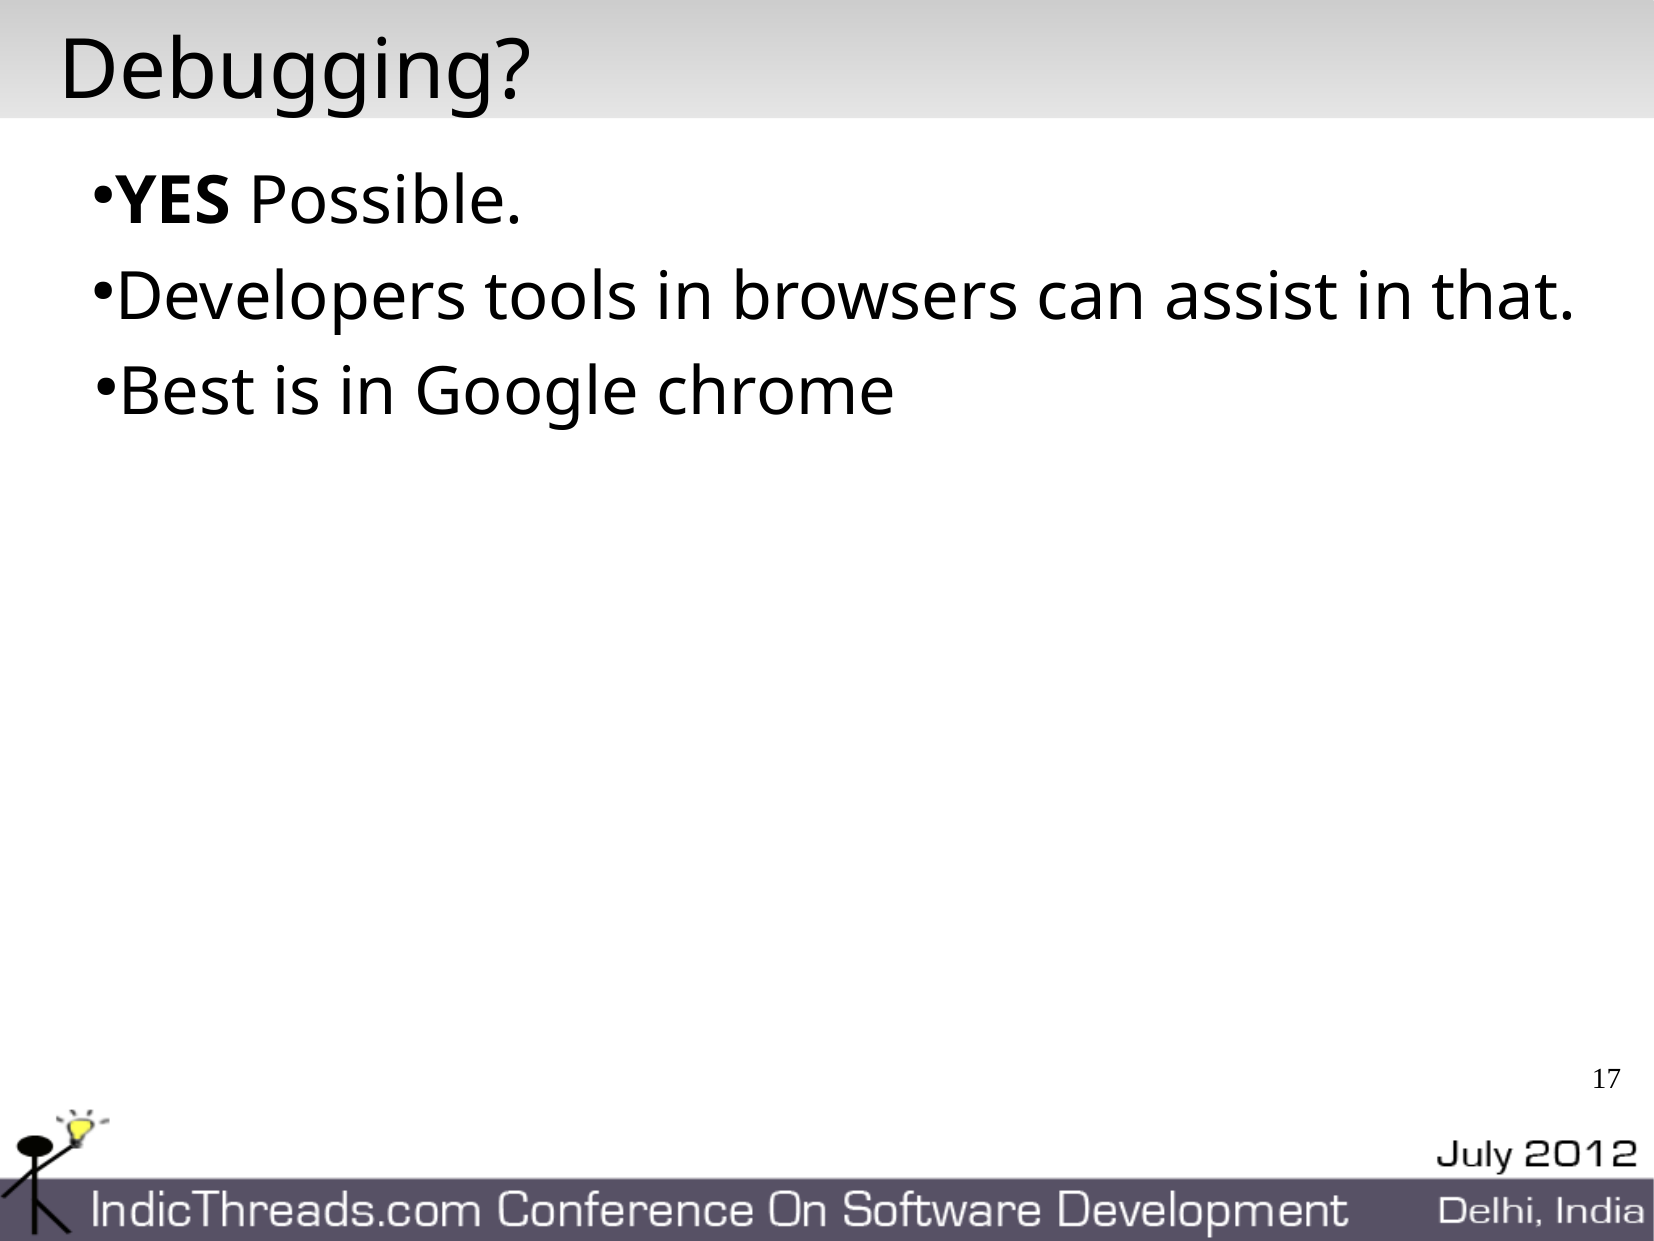

# Debugging?
YES Possible.
Developers tools in browsers can assist in that.
Best is in Google chrome
17